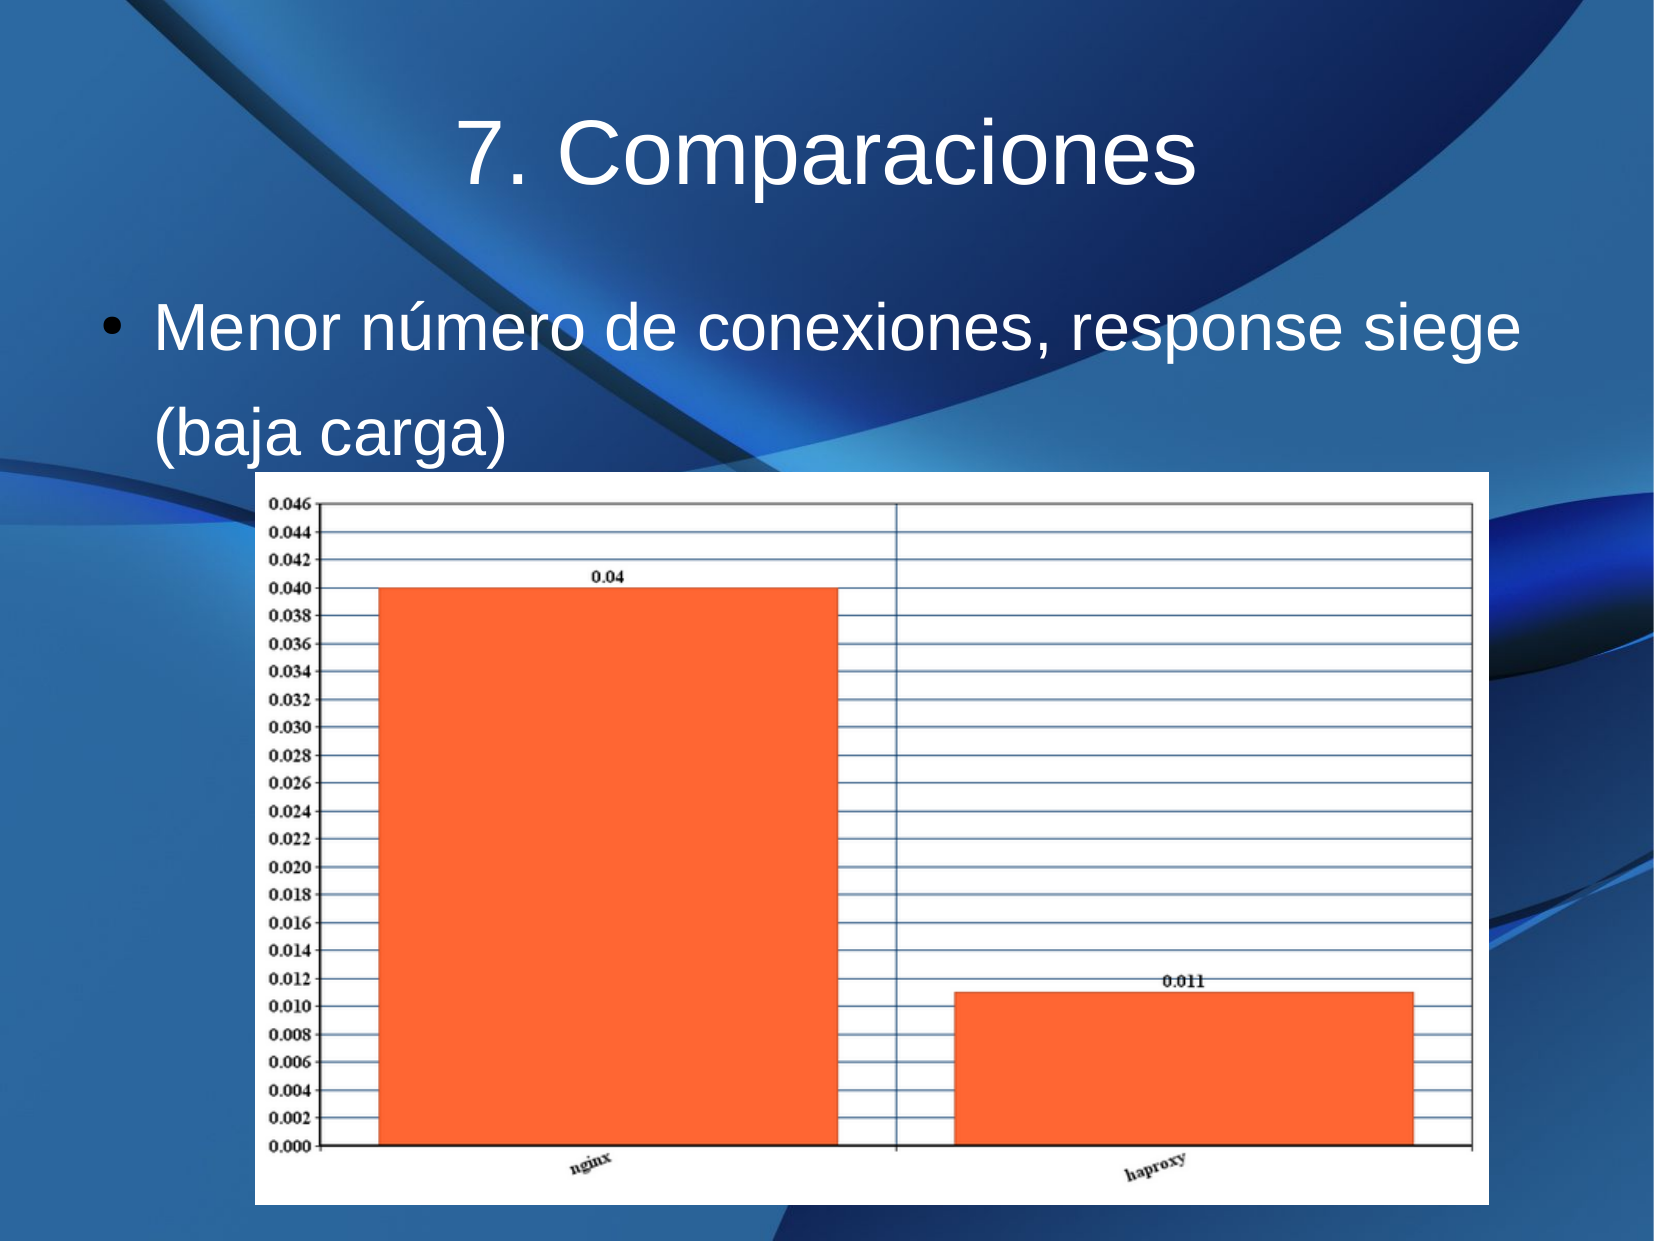

# 7. Comparaciones
Menor número de conexiones, response siege
(baja carga)